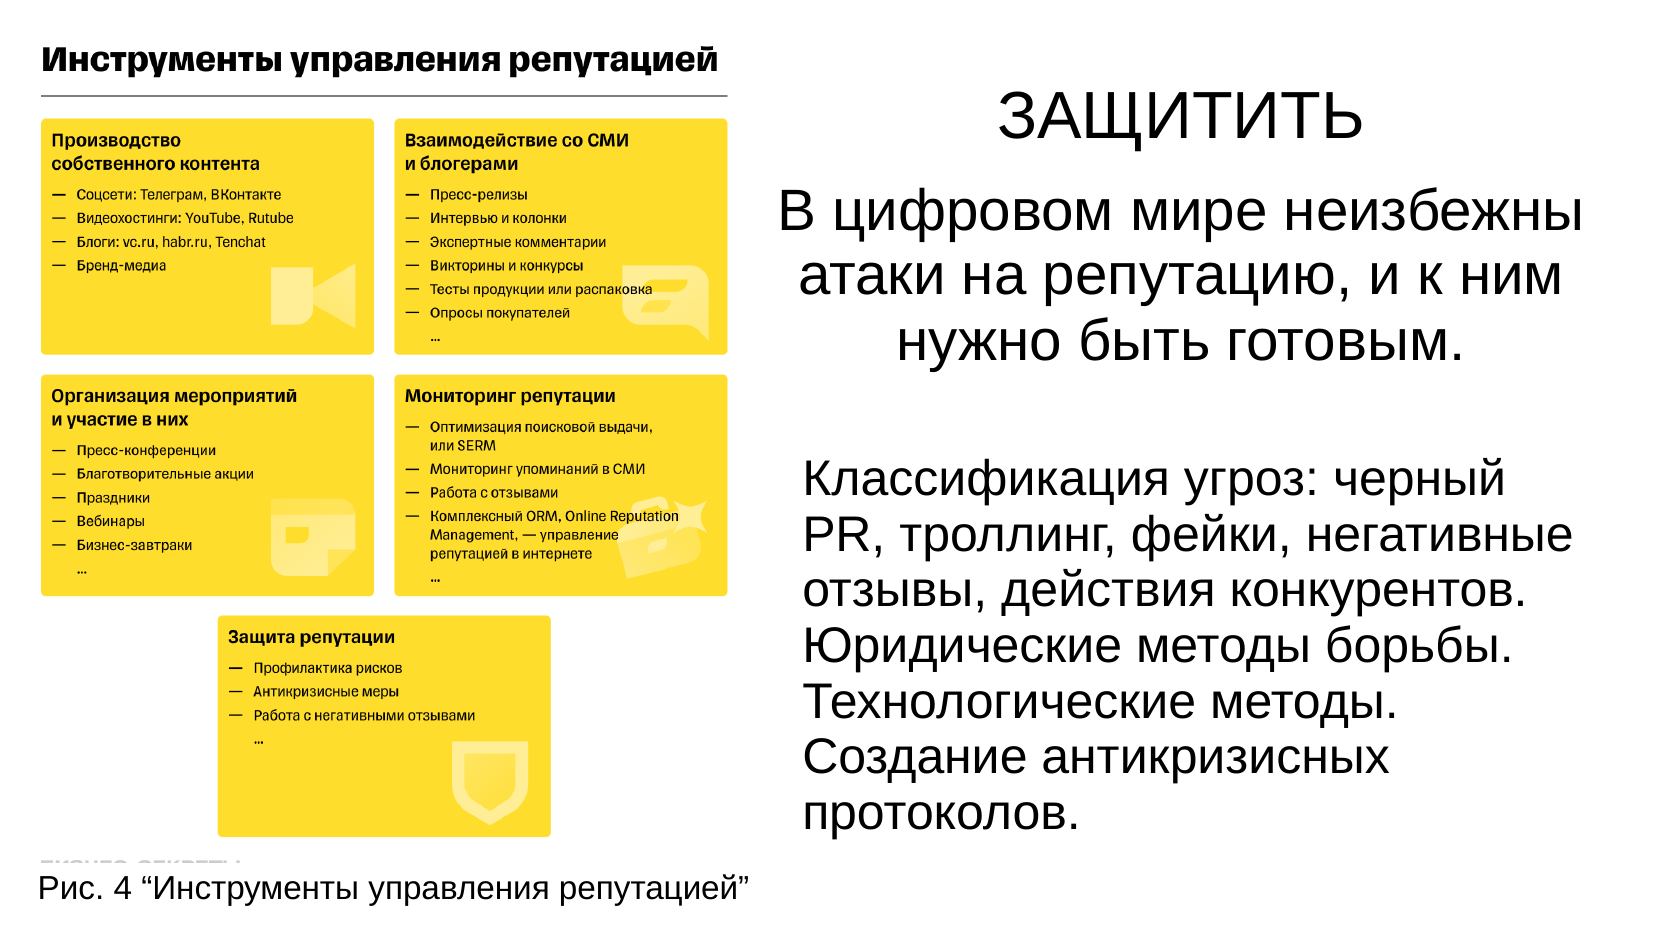

ЗАЩИТИТЬ
В цифровом мире неизбежны атаки на репутацию, и к ним нужно быть готовым.
Классификация угроз: черный PR, троллинг, фейки, негативные отзывы, действия конкурентов. Юридические методы борьбы. Технологические методы. Создание антикризисных протоколов.
Рис. 4 “Инструменты управления репутацией”